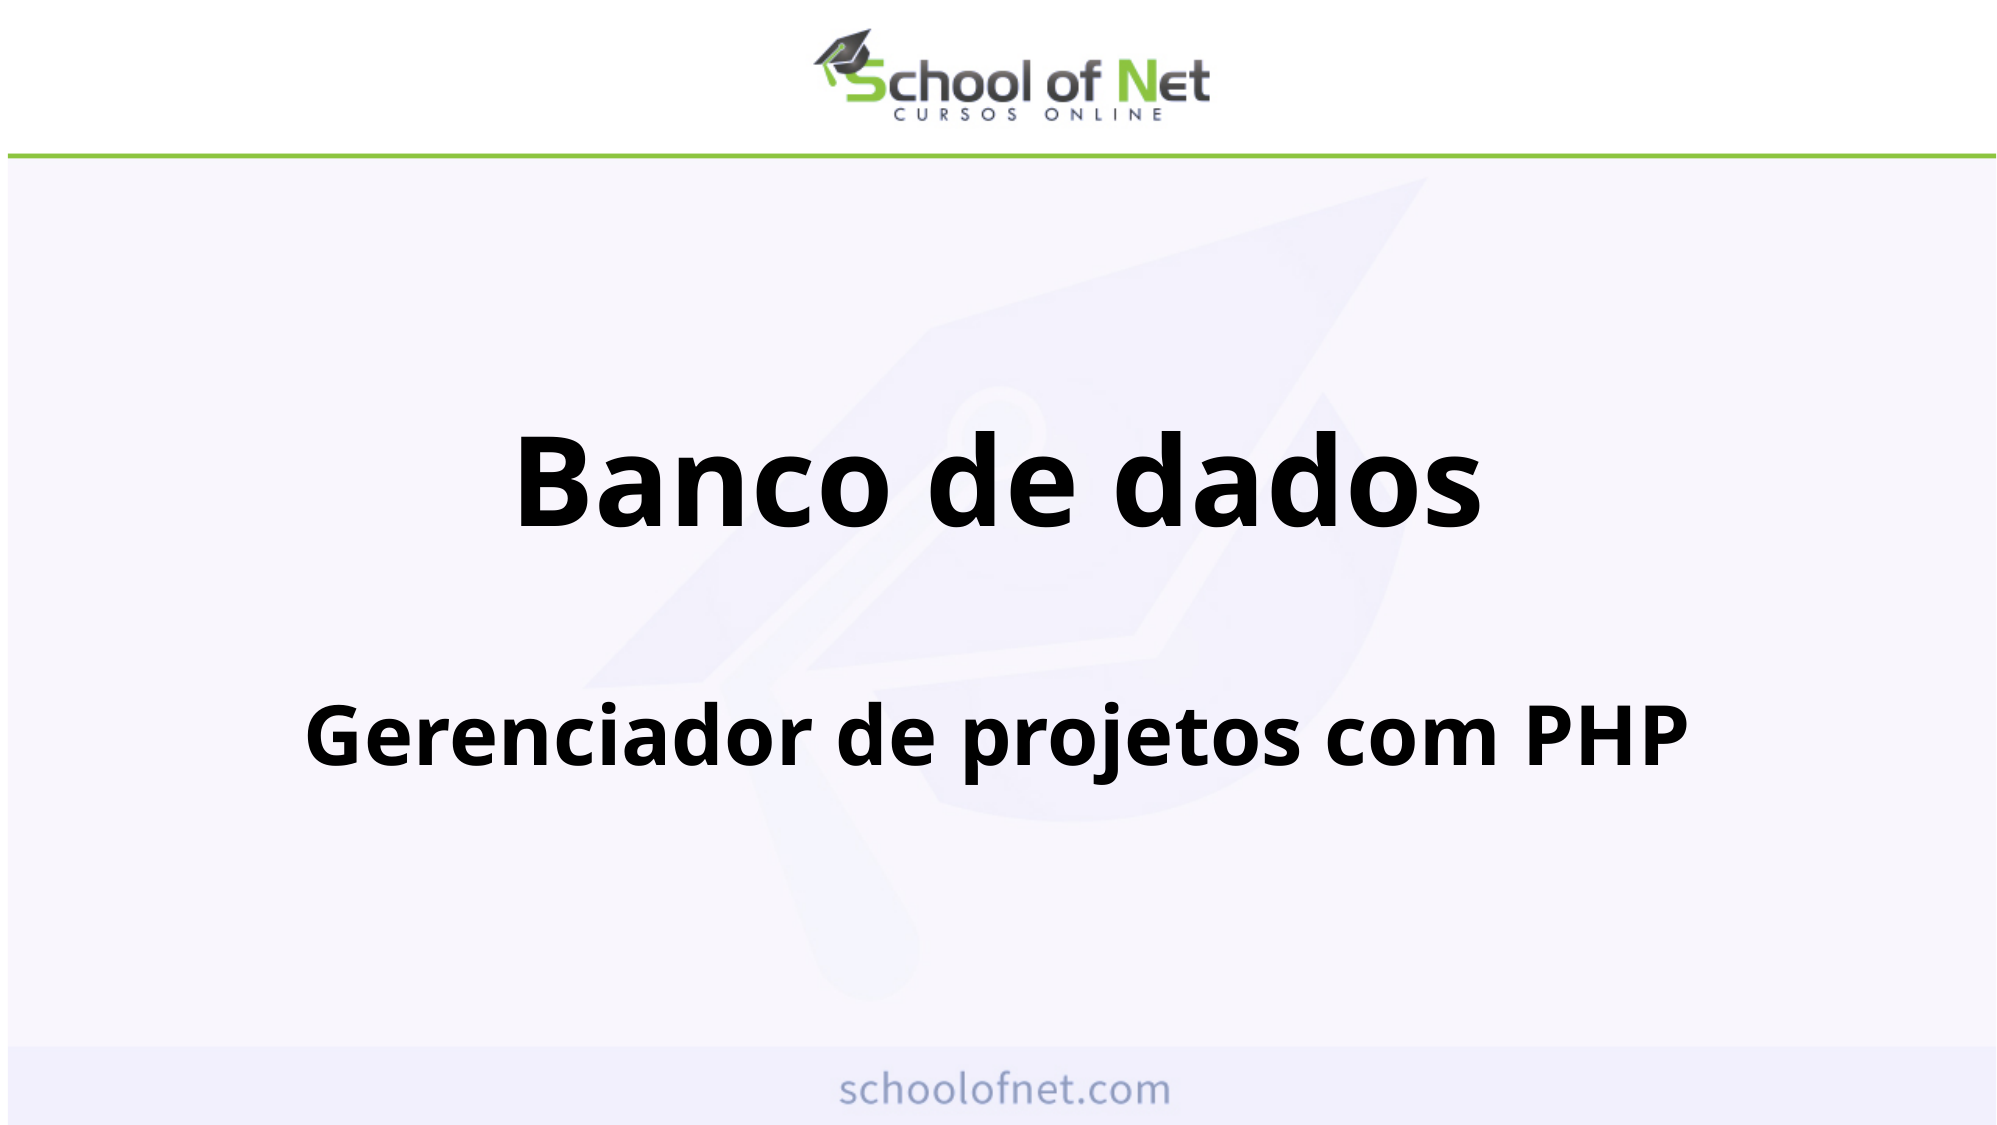

# Banco de dados Gerenciador de projetos com PHP